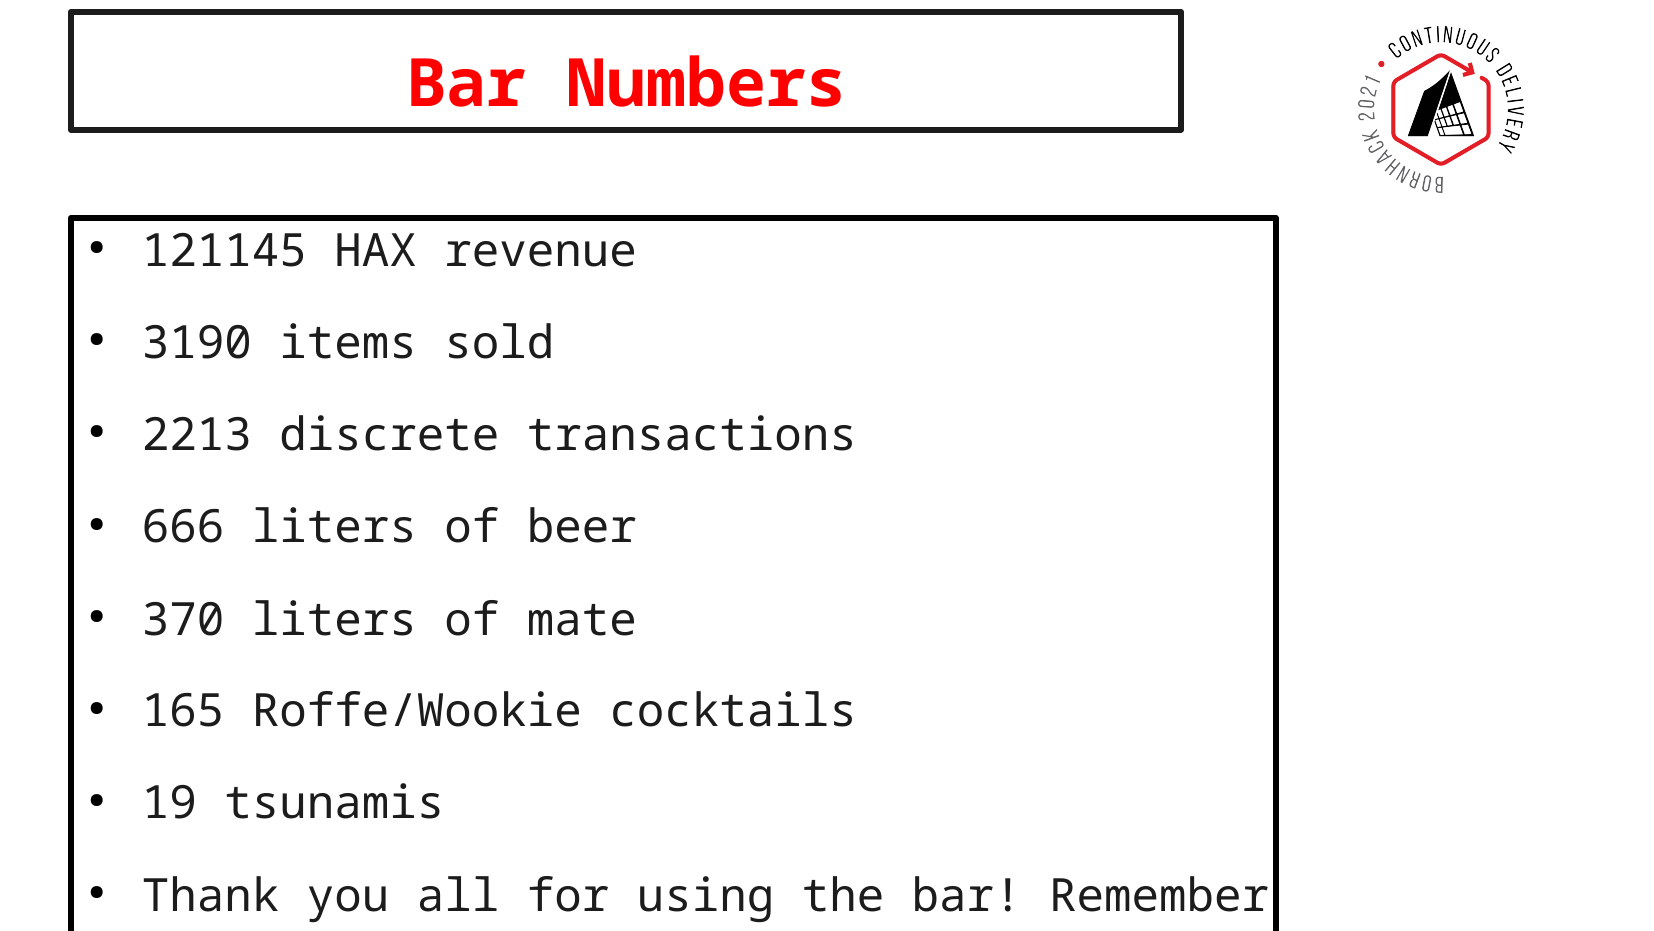

# Bar Numbers
121145 HAX revenue
3190 items sold
2213 discrete transactions
666 liters of beer
370 liters of mate
165 Roffe/Wookie cocktails
19 tsunamis
Thank you all for using the bar! Remember it is open tonight :)